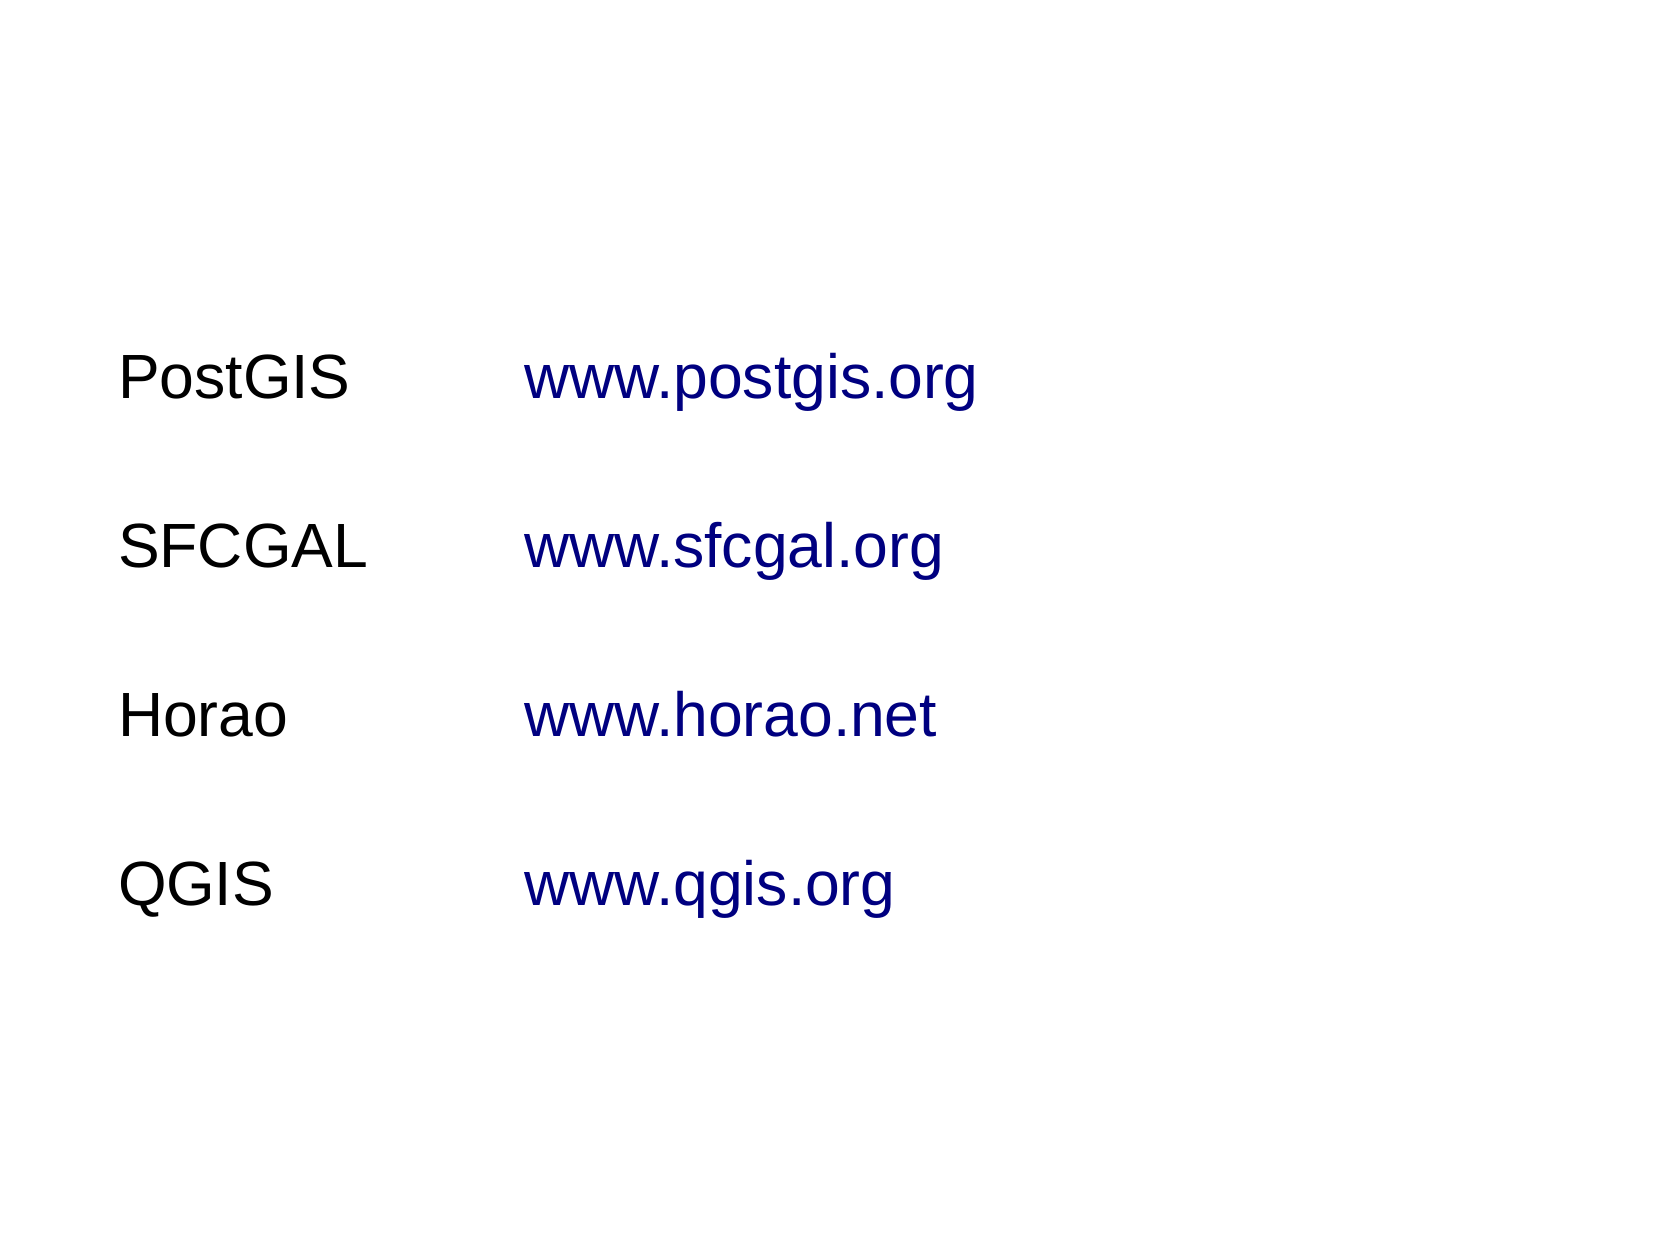

# PostGIS 		www.postgis.org
SFCGAL 				www.sfcgal.org
Horao			 		 		www.horao.net
QGIS		 				 	www.qgis.org